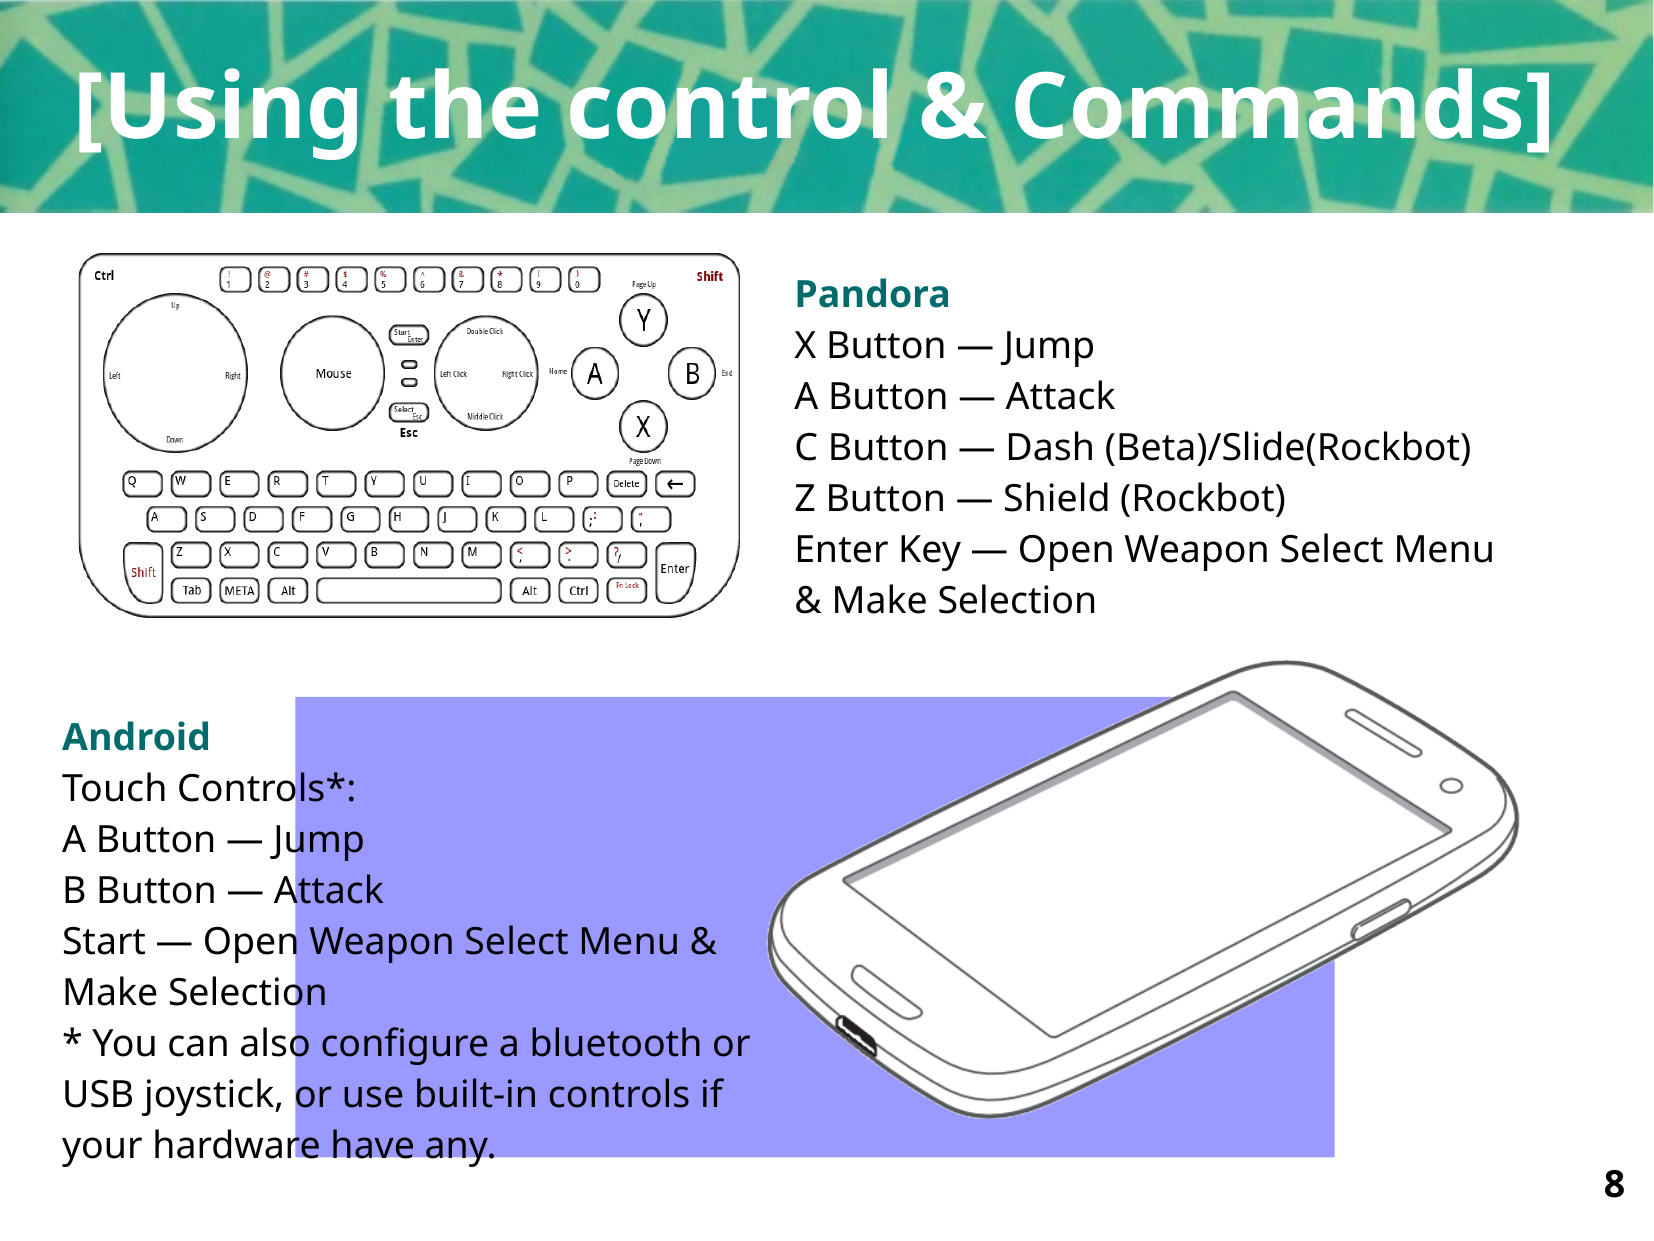

# [Using the control & Commands]
Pandora
X Button — Jump
A Button — Attack
C Button — Dash (Beta)/Slide(Rockbot)
Z Button — Shield (Rockbot)
Enter Key — Open Weapon Select Menu & Make Selection
Android
Touch Controls*:
A Button — Jump
B Button — Attack
Start — Open Weapon Select Menu & Make Selection
* You can also configure a bluetooth or USB joystick, or use built-in controls if your hardware have any.
8